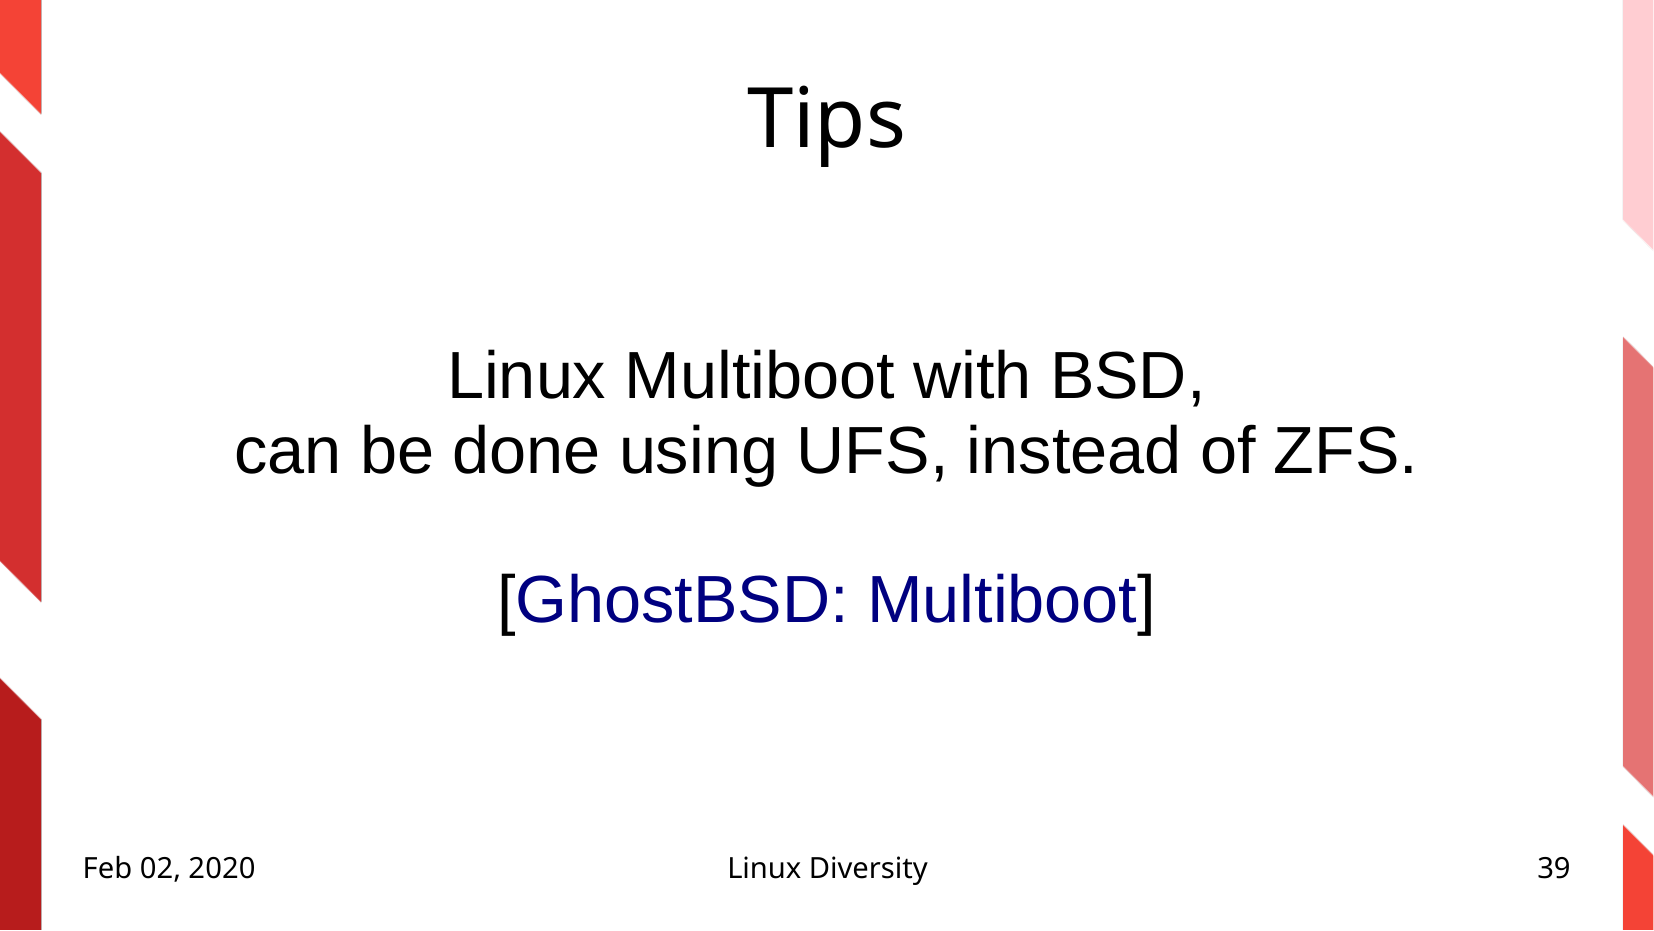

# Tips
Linux Multiboot with BSD,
can be done using UFS, instead of ZFS.
[GhostBSD: Multiboot]
Feb 02, 2020
Linux Diversity
39